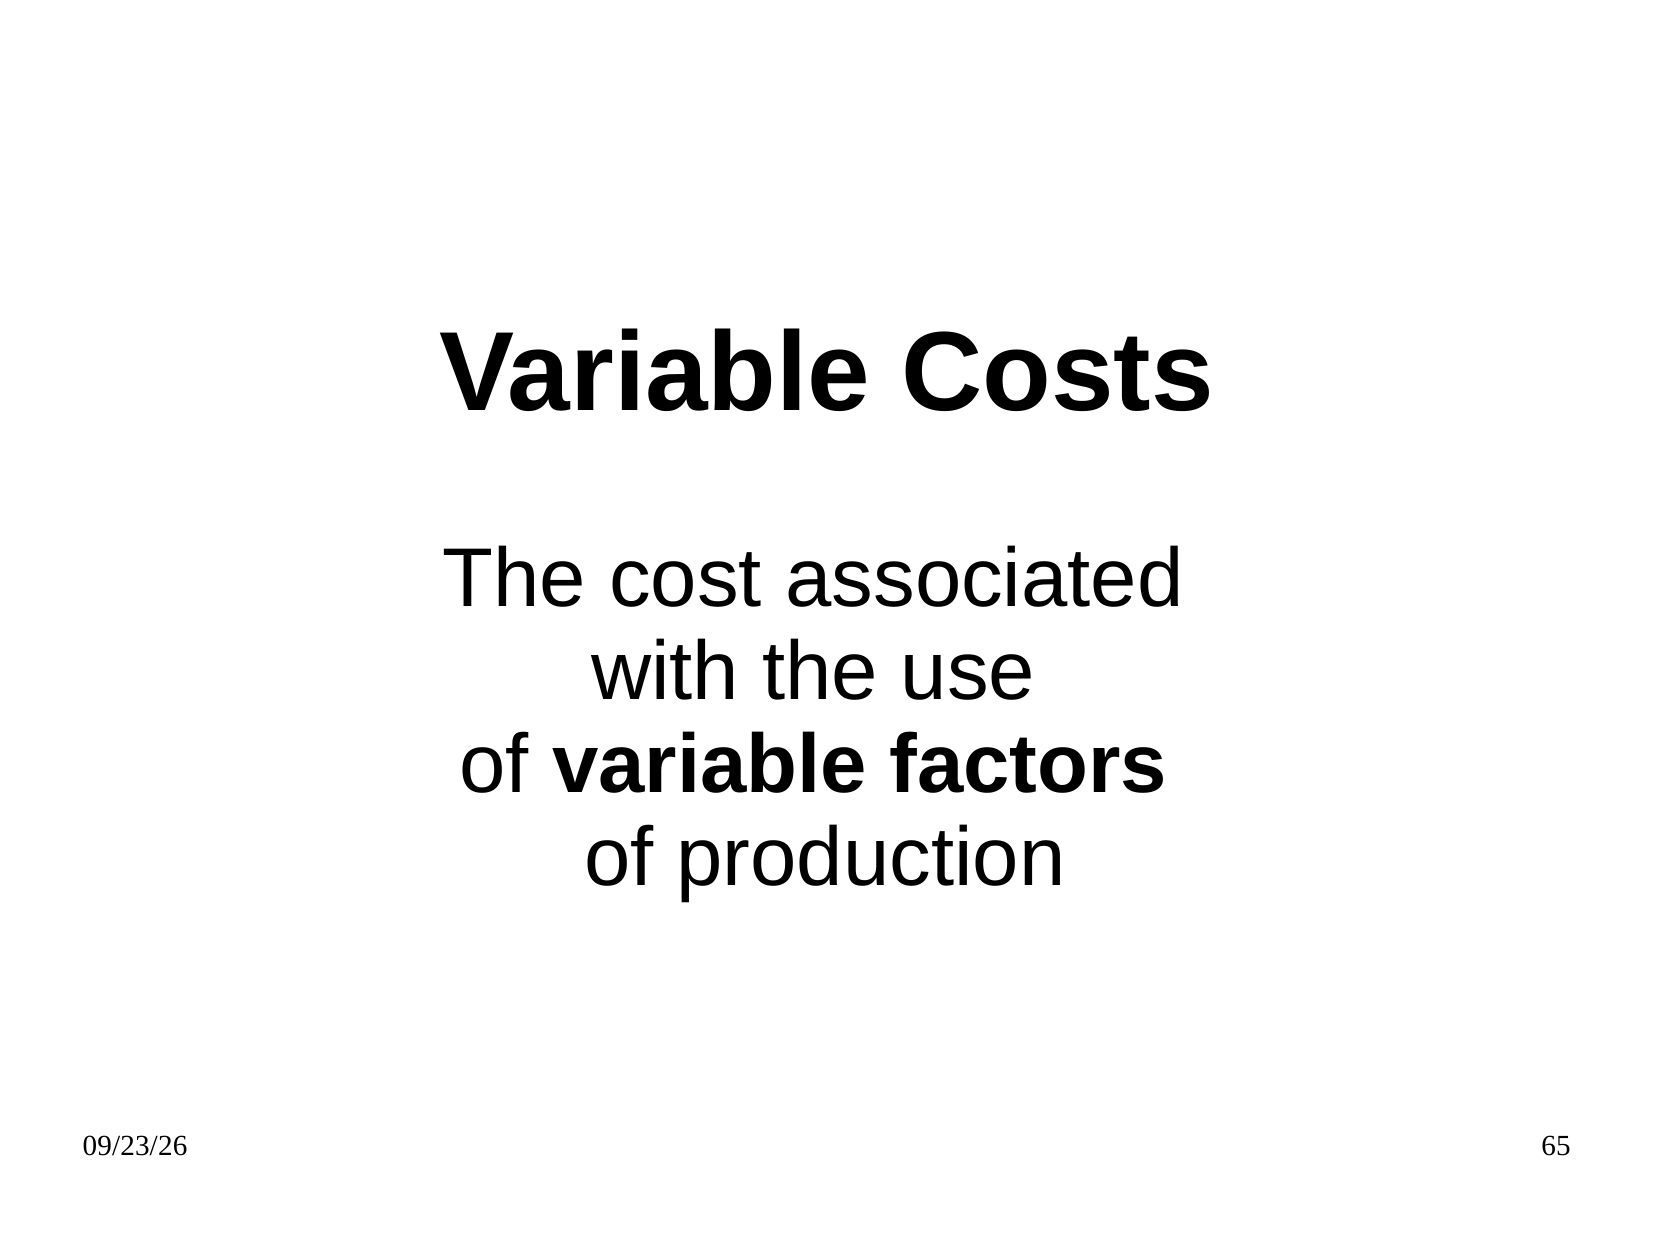

# Variable Costs
The cost associated
with the use
of variable factors
of production
65